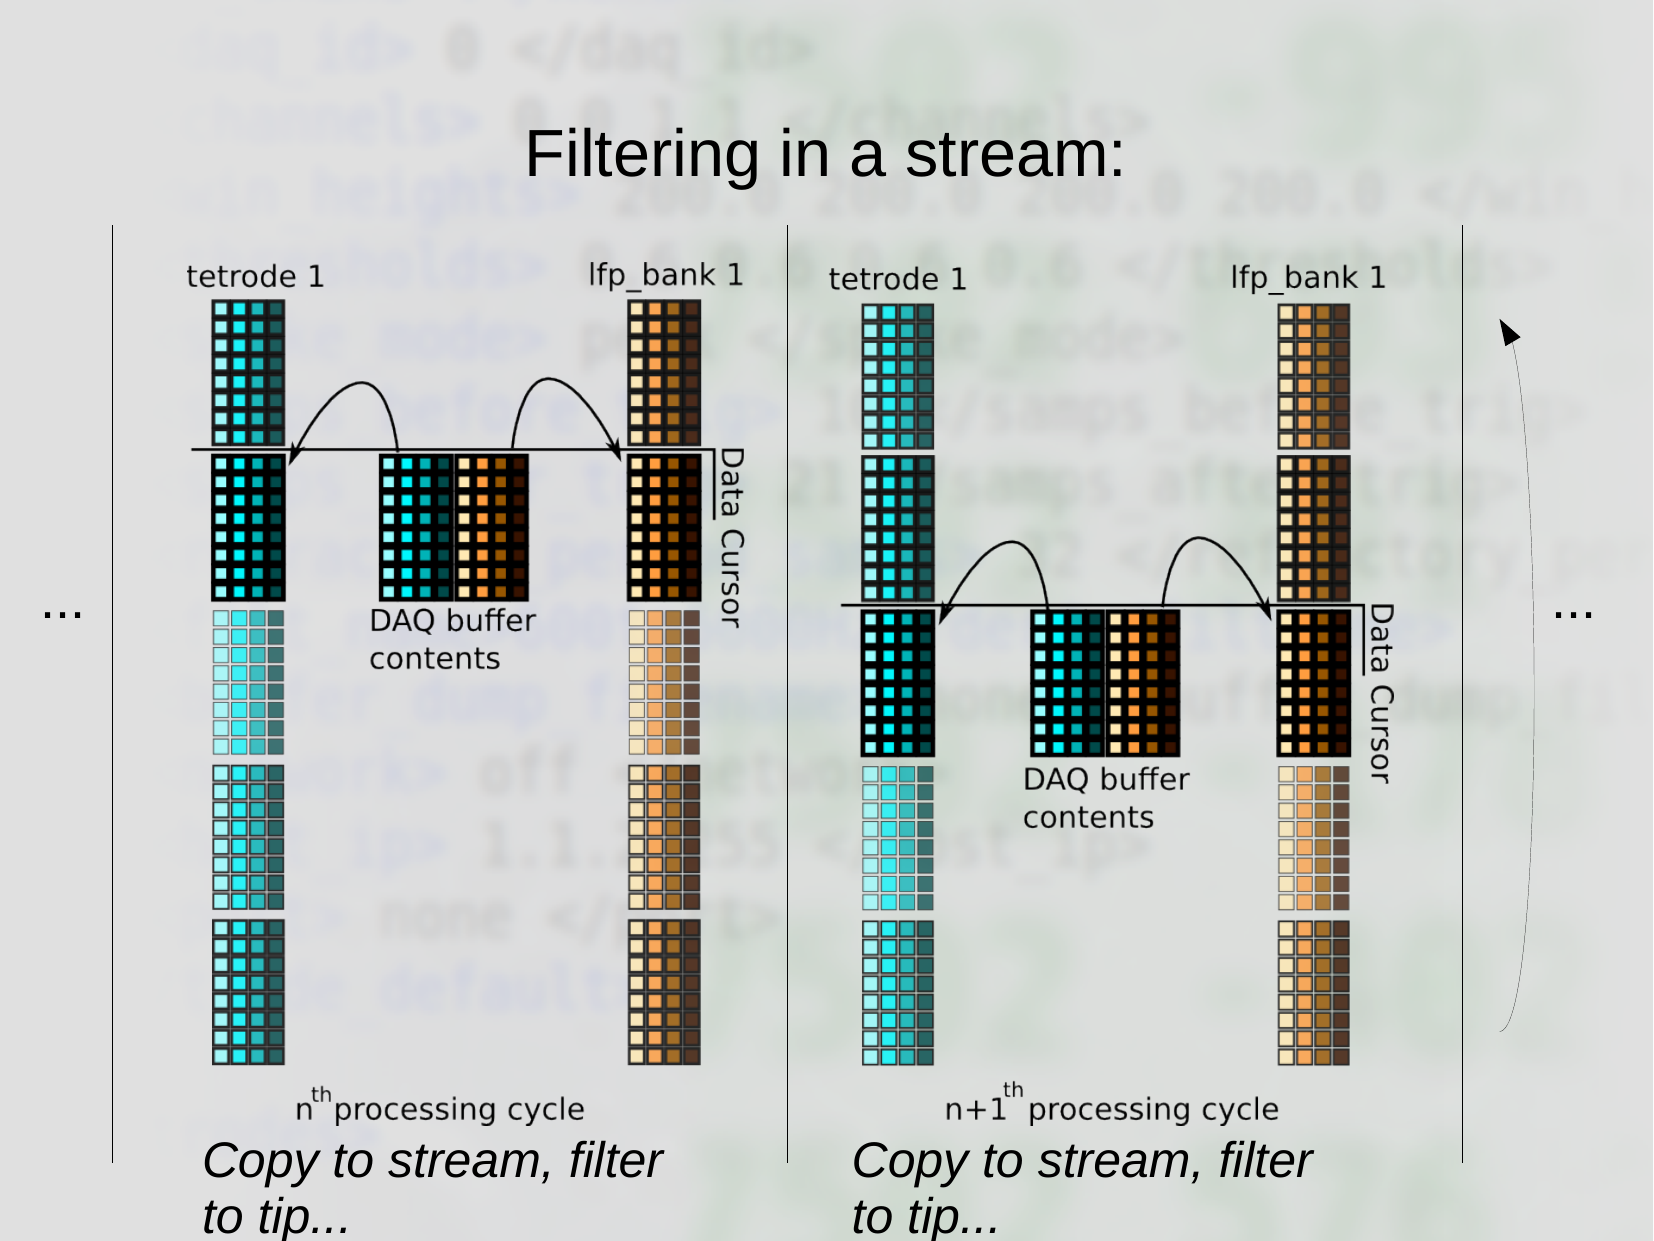

# Filtering in a stream:
...
...
Copy to stream, filter to tip...
Copy to stream, filter to tip...